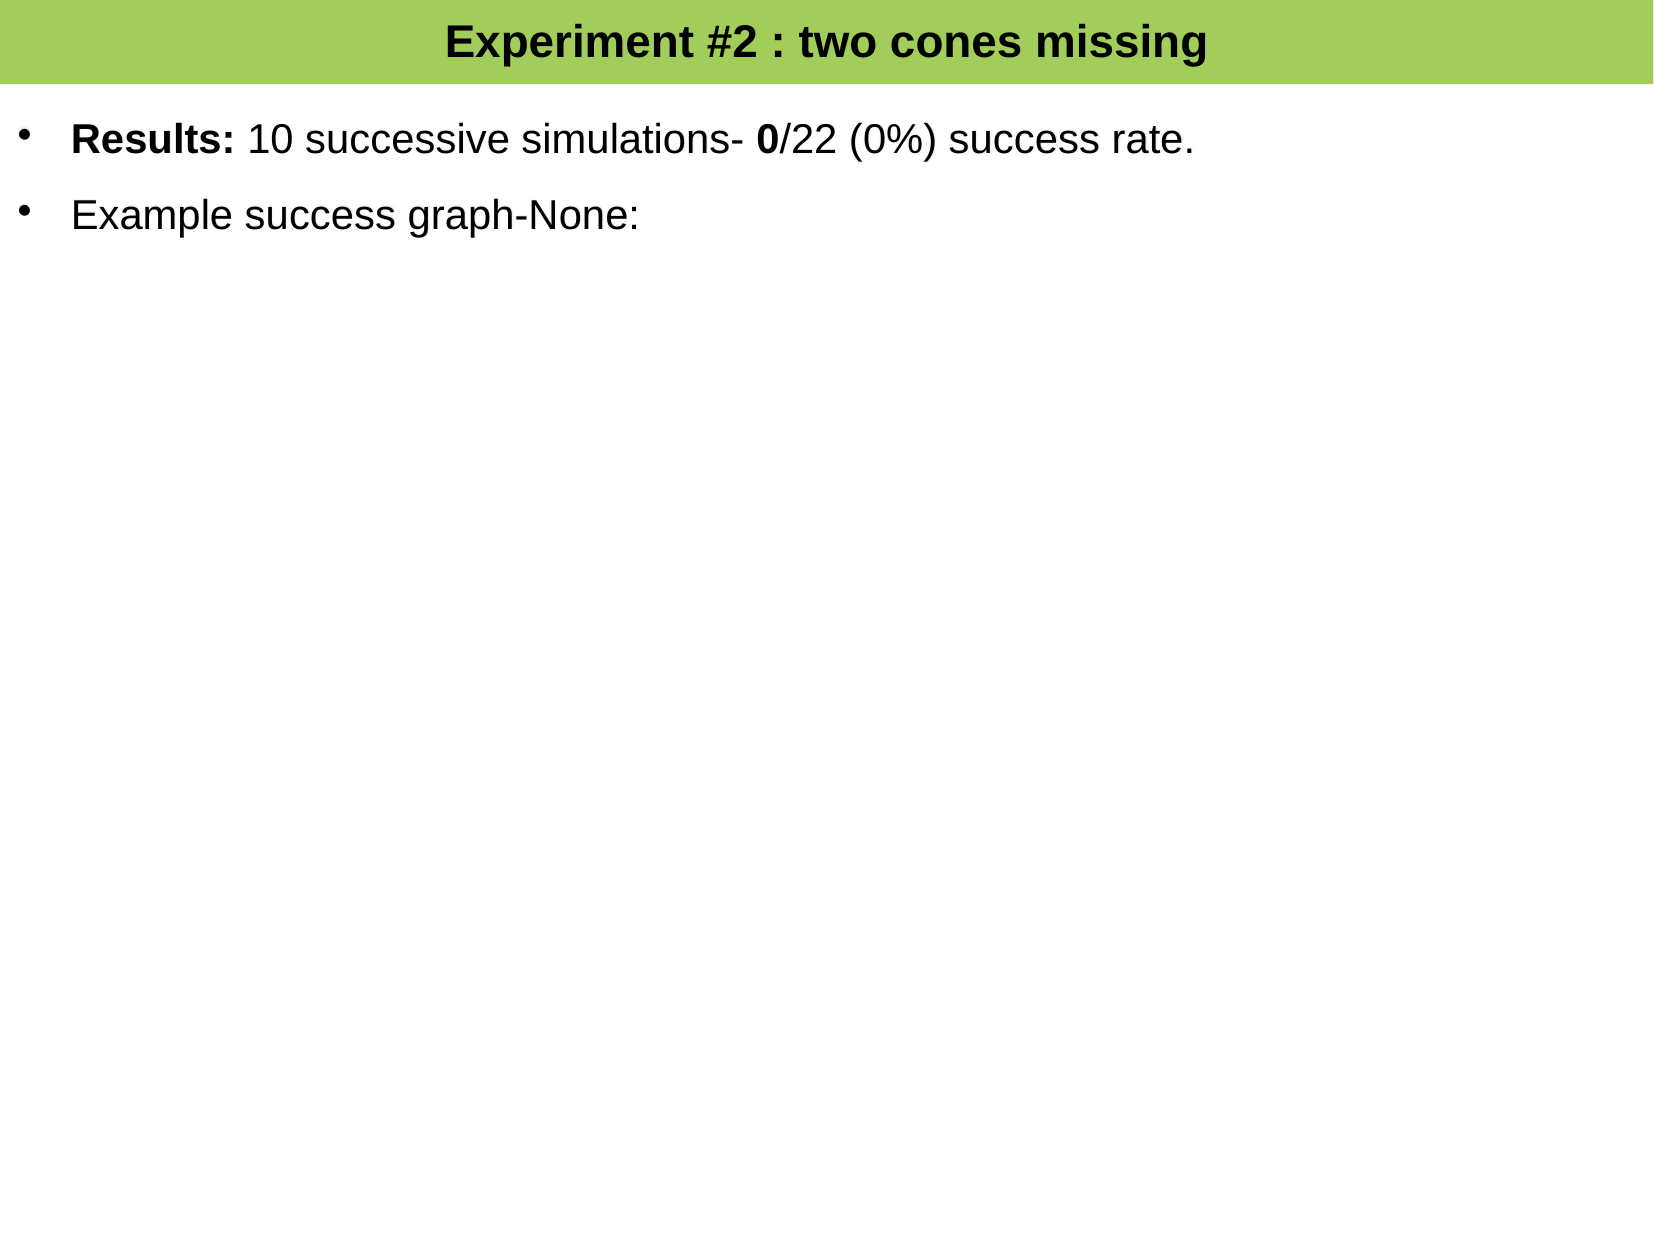

# Experiment #2 : two cones missing
Results: 10 successive simulations- 0/22 (0%) success rate.
Example success graph-None: